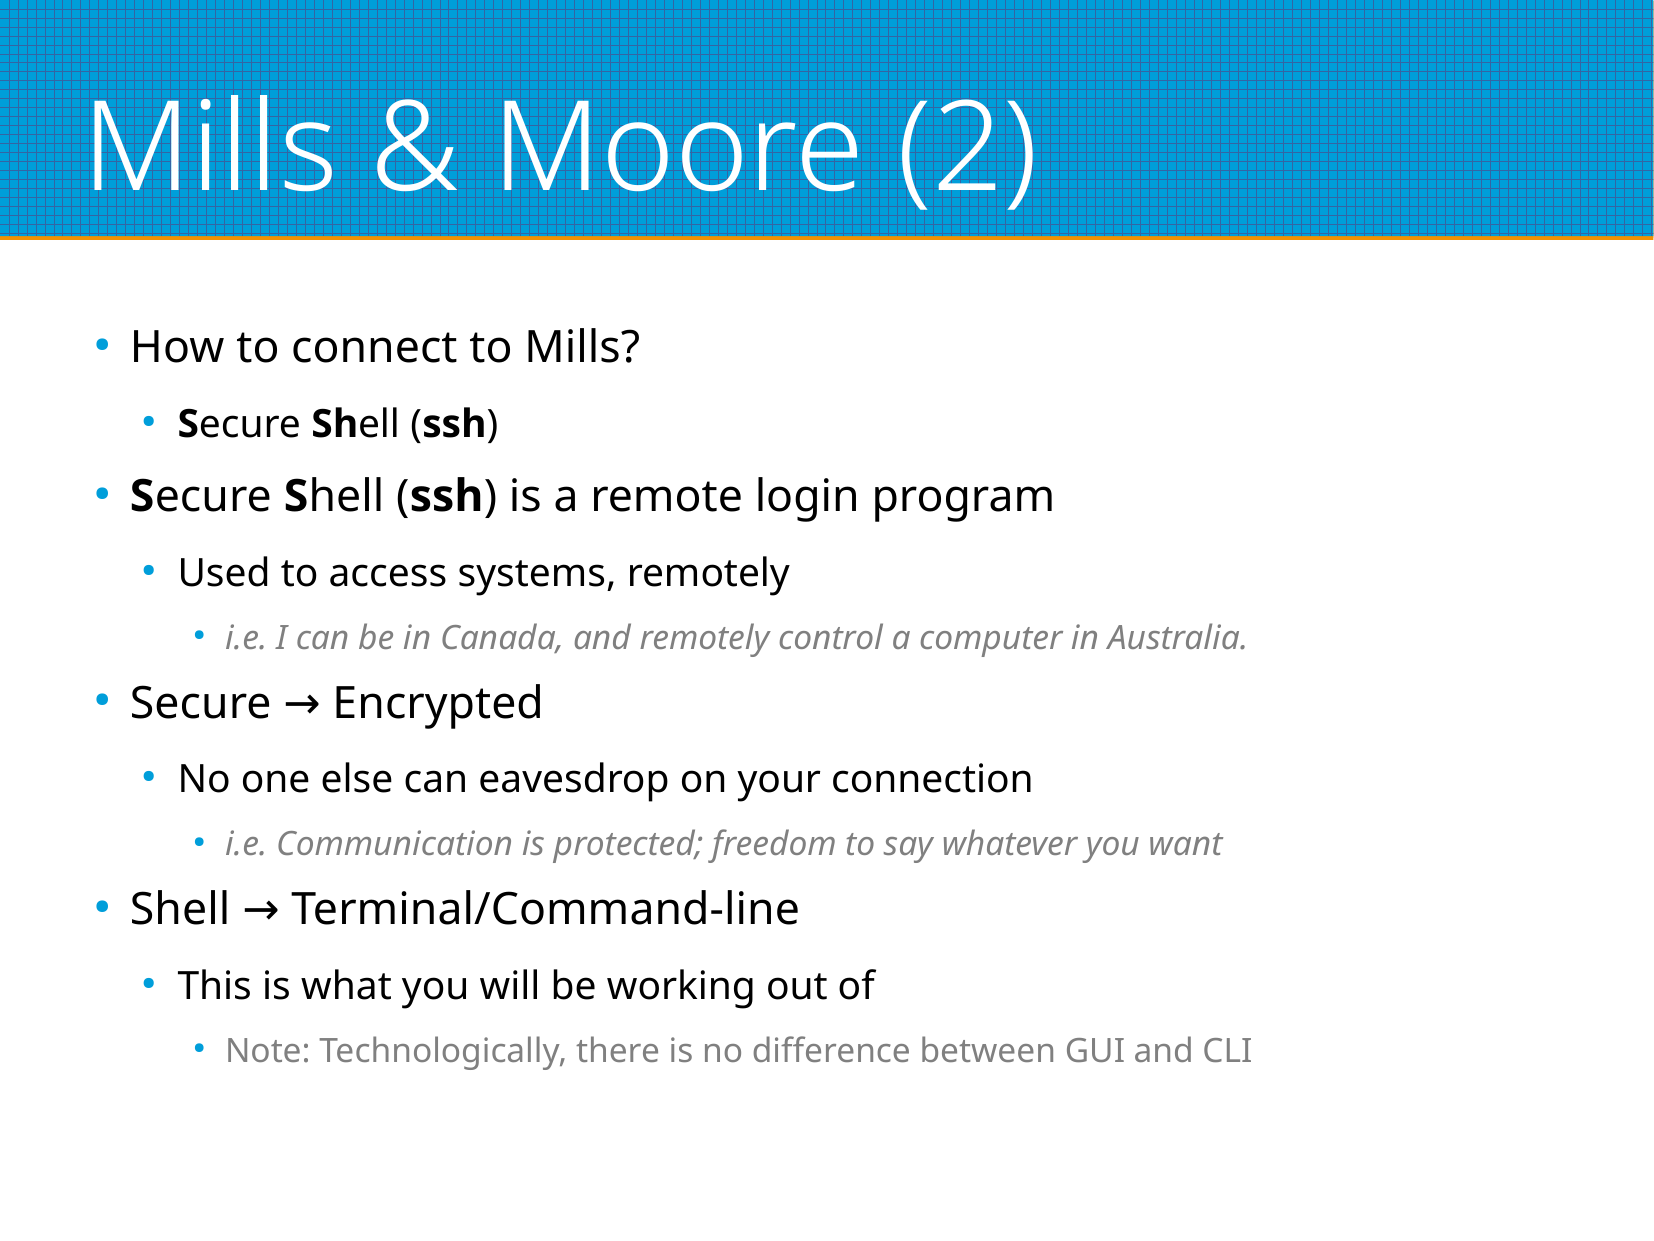

# Mills & Moore (2)
How to connect to Mills?
Secure Shell (ssh)
Secure Shell (ssh) is a remote login program
Used to access systems, remotely
i.e. I can be in Canada, and remotely control a computer in Australia.
Secure → Encrypted
No one else can eavesdrop on your connection
i.e. Communication is protected; freedom to say whatever you want
Shell → Terminal/Command-line
This is what you will be working out of
Note: Technologically, there is no difference between GUI and CLI